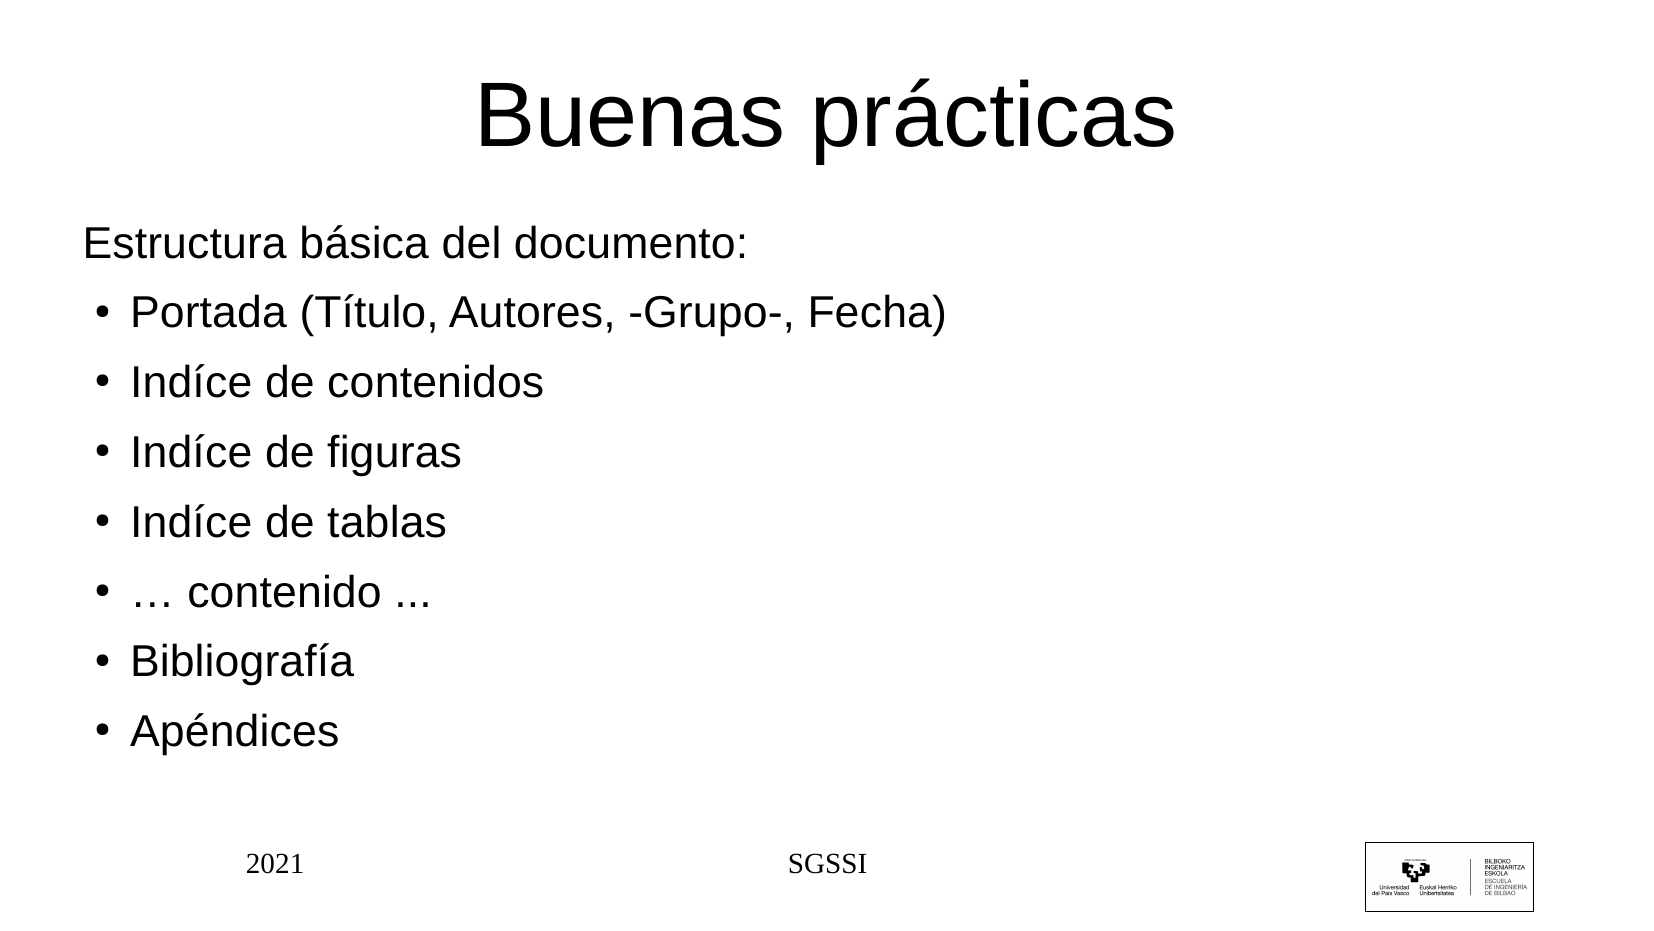

# Buenas prácticas
Estructura básica del documento:
Portada (Título, Autores, -Grupo-, Fecha)
Indíce de contenidos
Indíce de figuras
Indíce de tablas
… contenido ...
Bibliografía
Apéndices